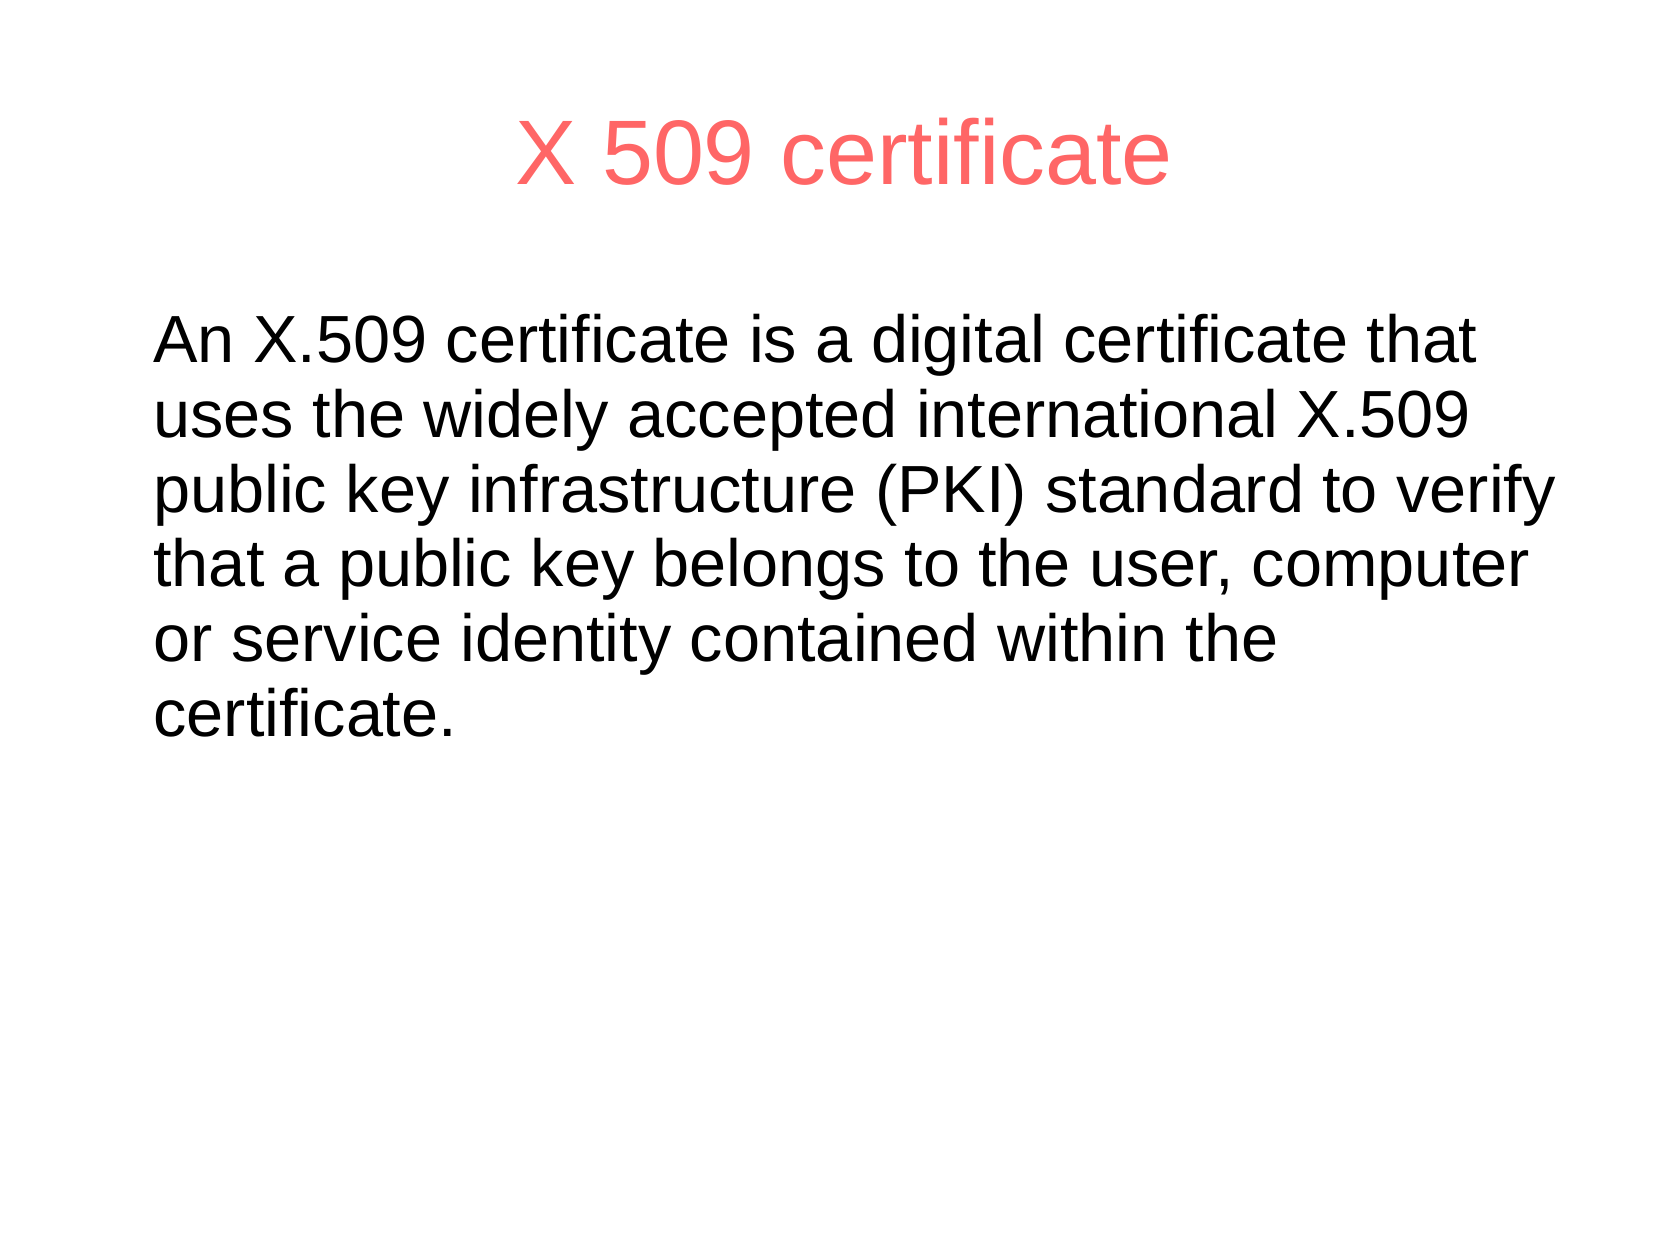

# X 509 certificate
An X.509 certificate is a digital certificate that uses the widely accepted international X.509 public key infrastructure (PKI) standard to verify that a public key belongs to the user, computer or service identity contained within the certificate.